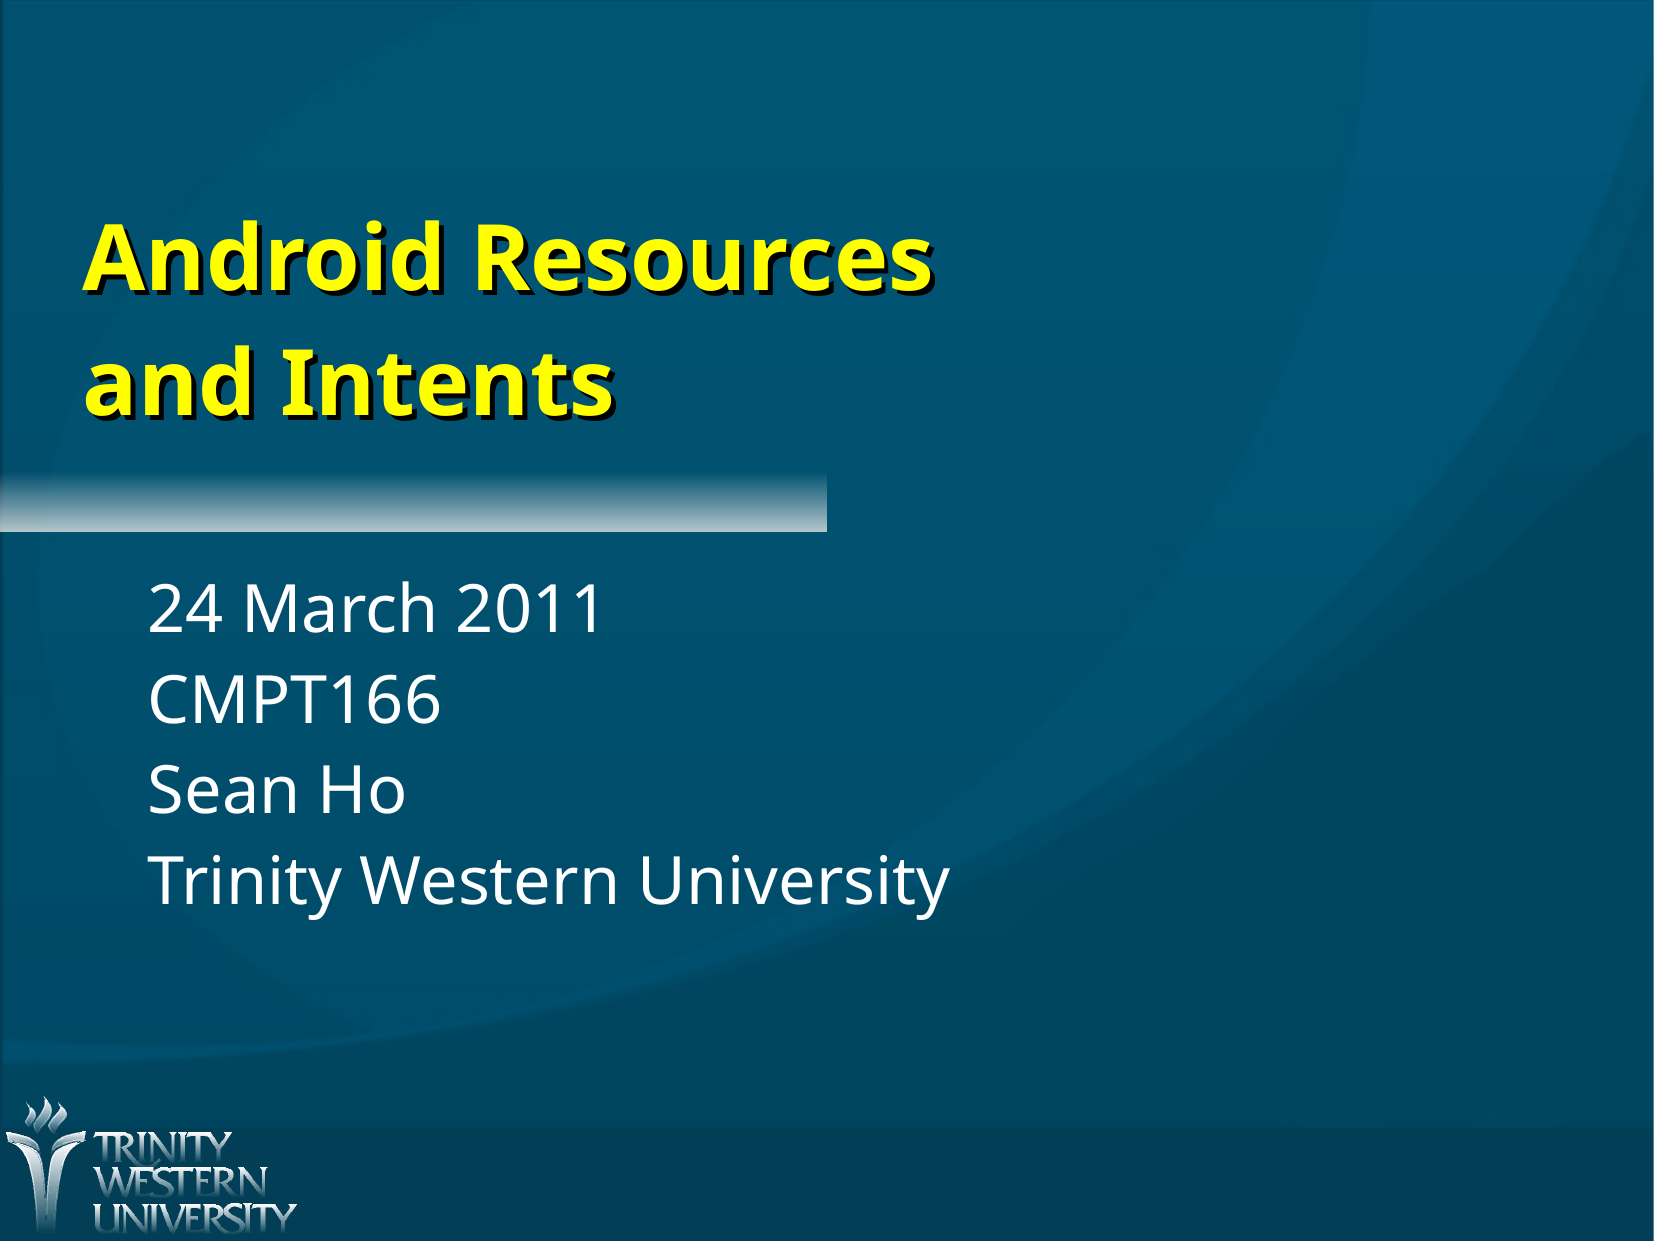

# Android Resources and Intents
24 March 2011
CMPT166
Sean Ho
Trinity Western University